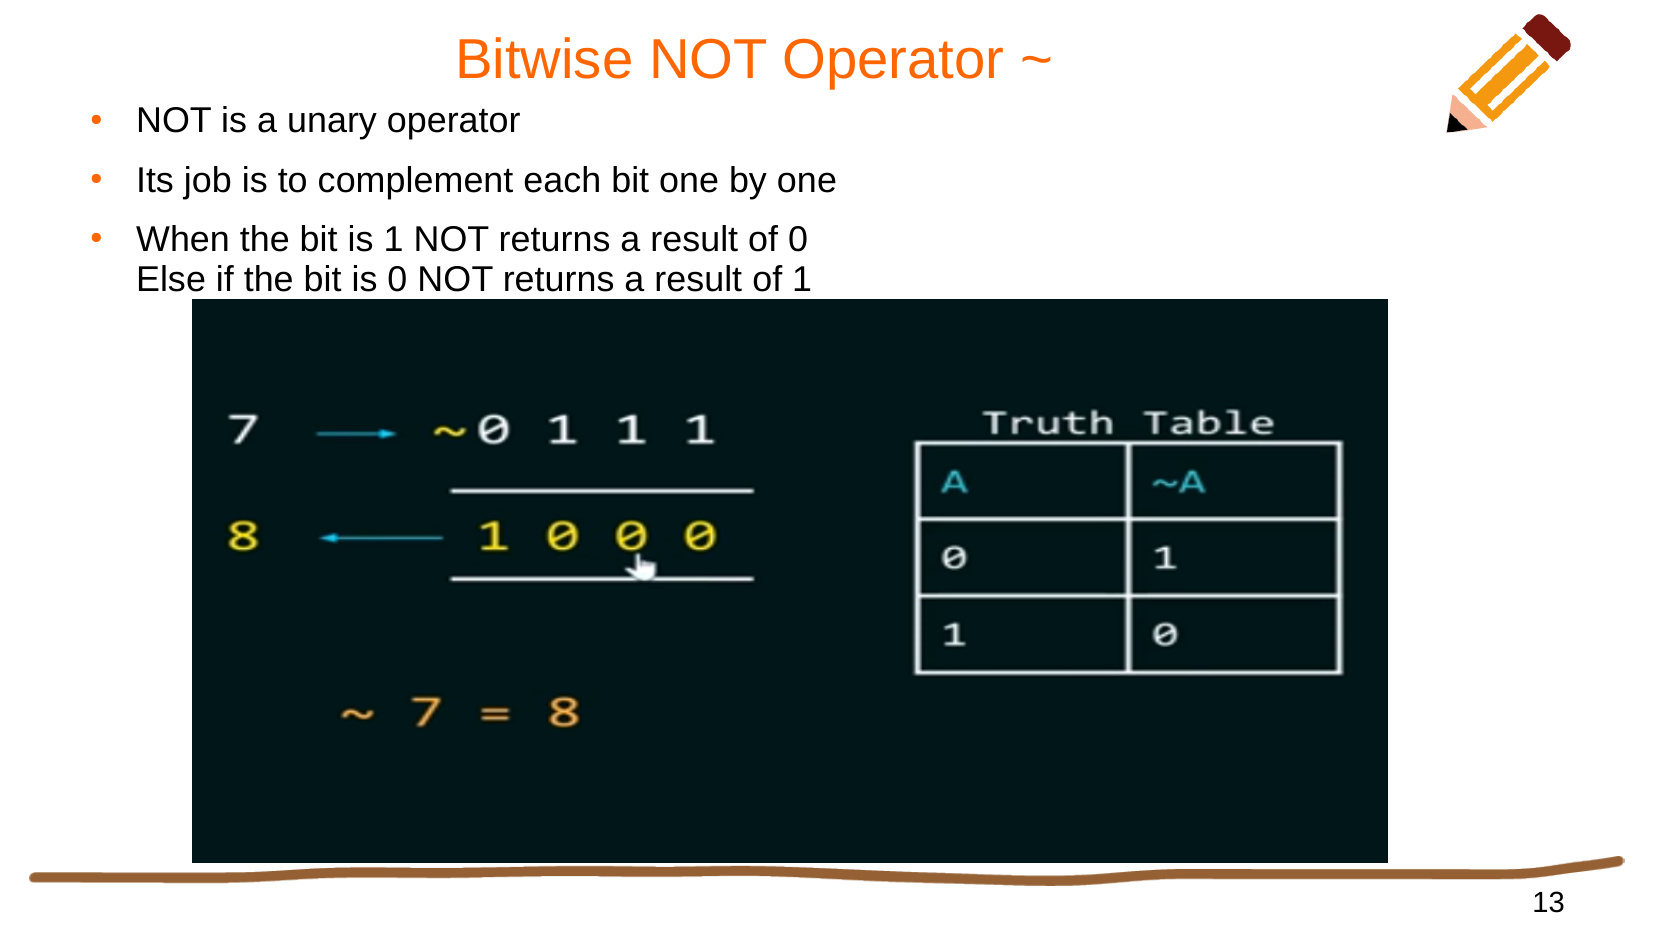

# Bitwise NOT Operator ~
NOT is a unary operator
Its job is to complement each bit one by one
When the bit is 1 NOT returns a result of 0 Else if the bit is 0 NOT returns a result of 1
13